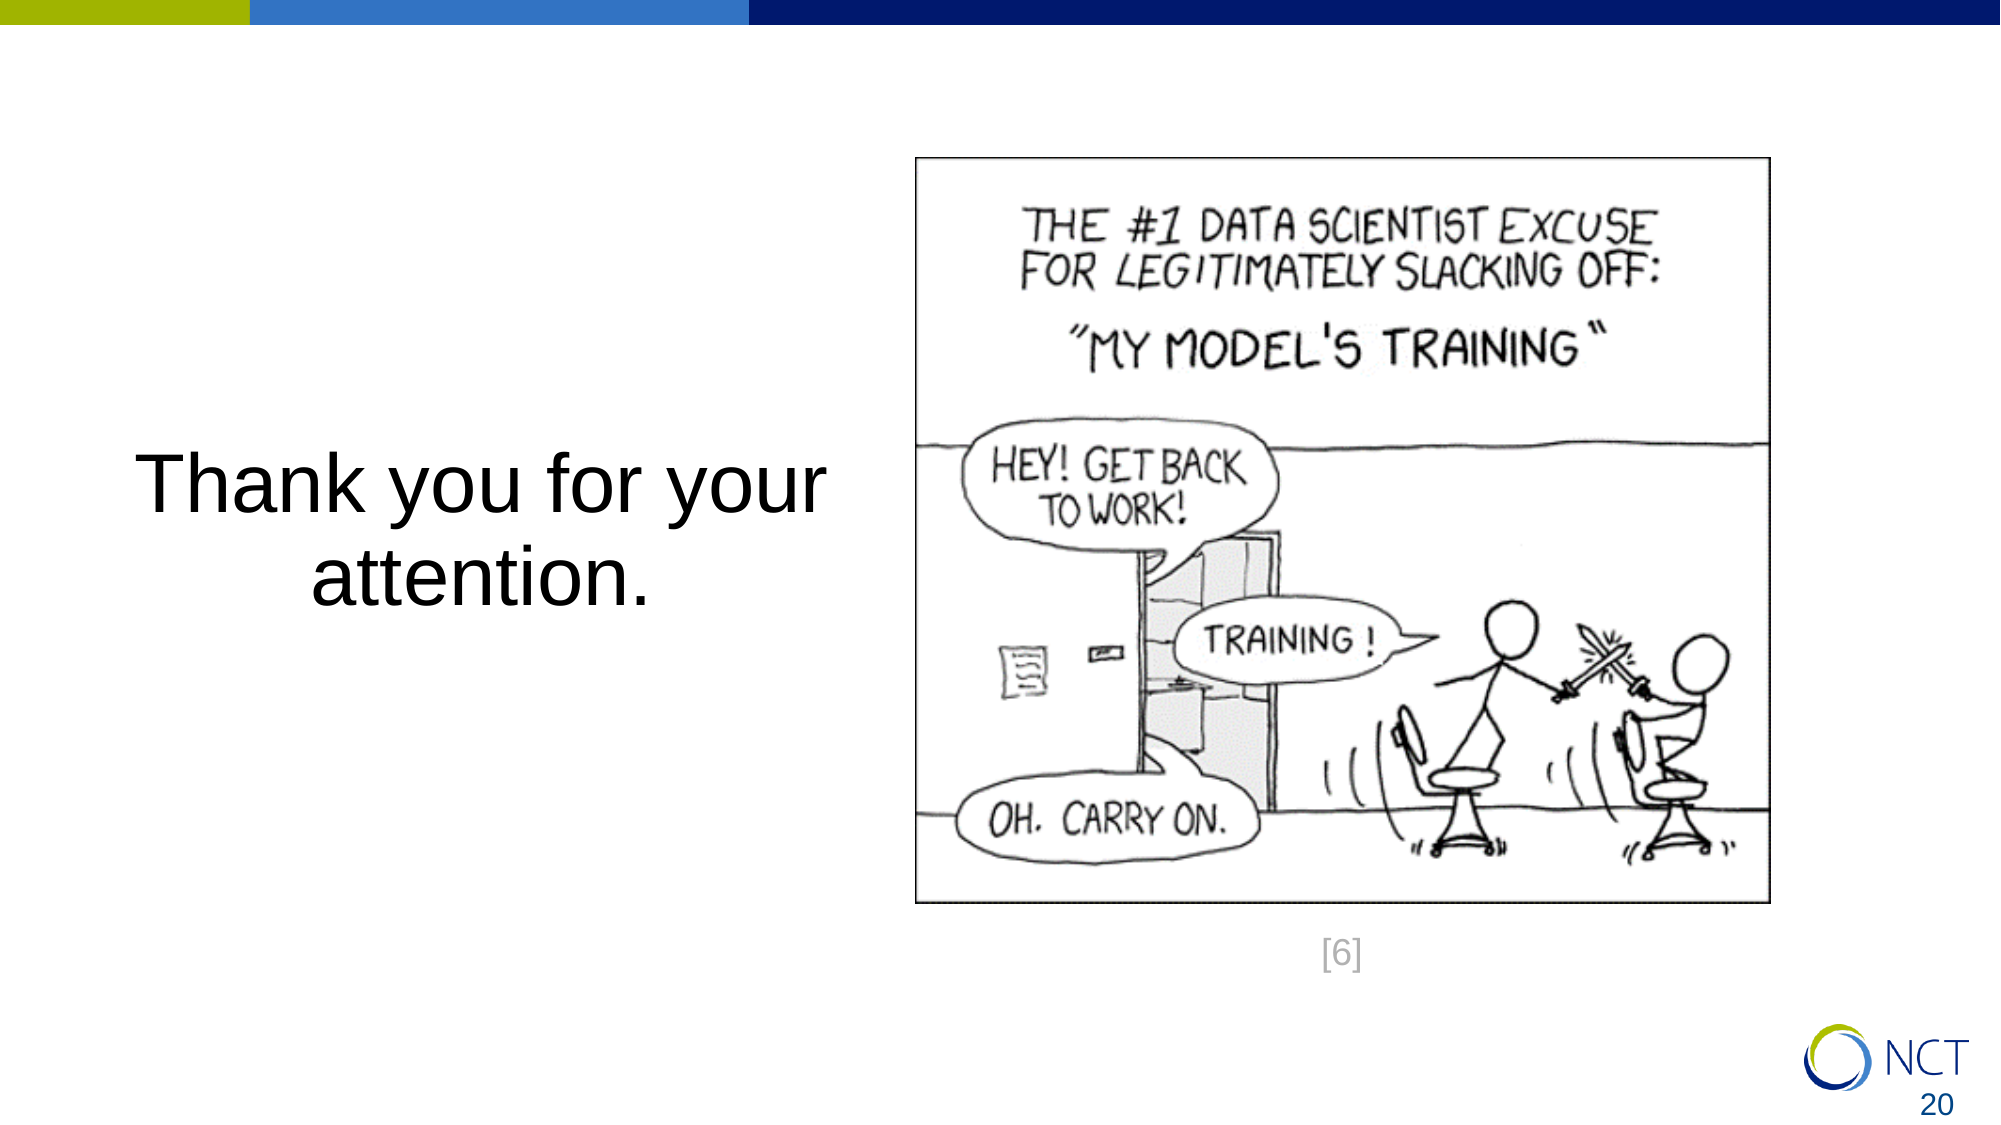

Thank you for your attention.
[6]
20